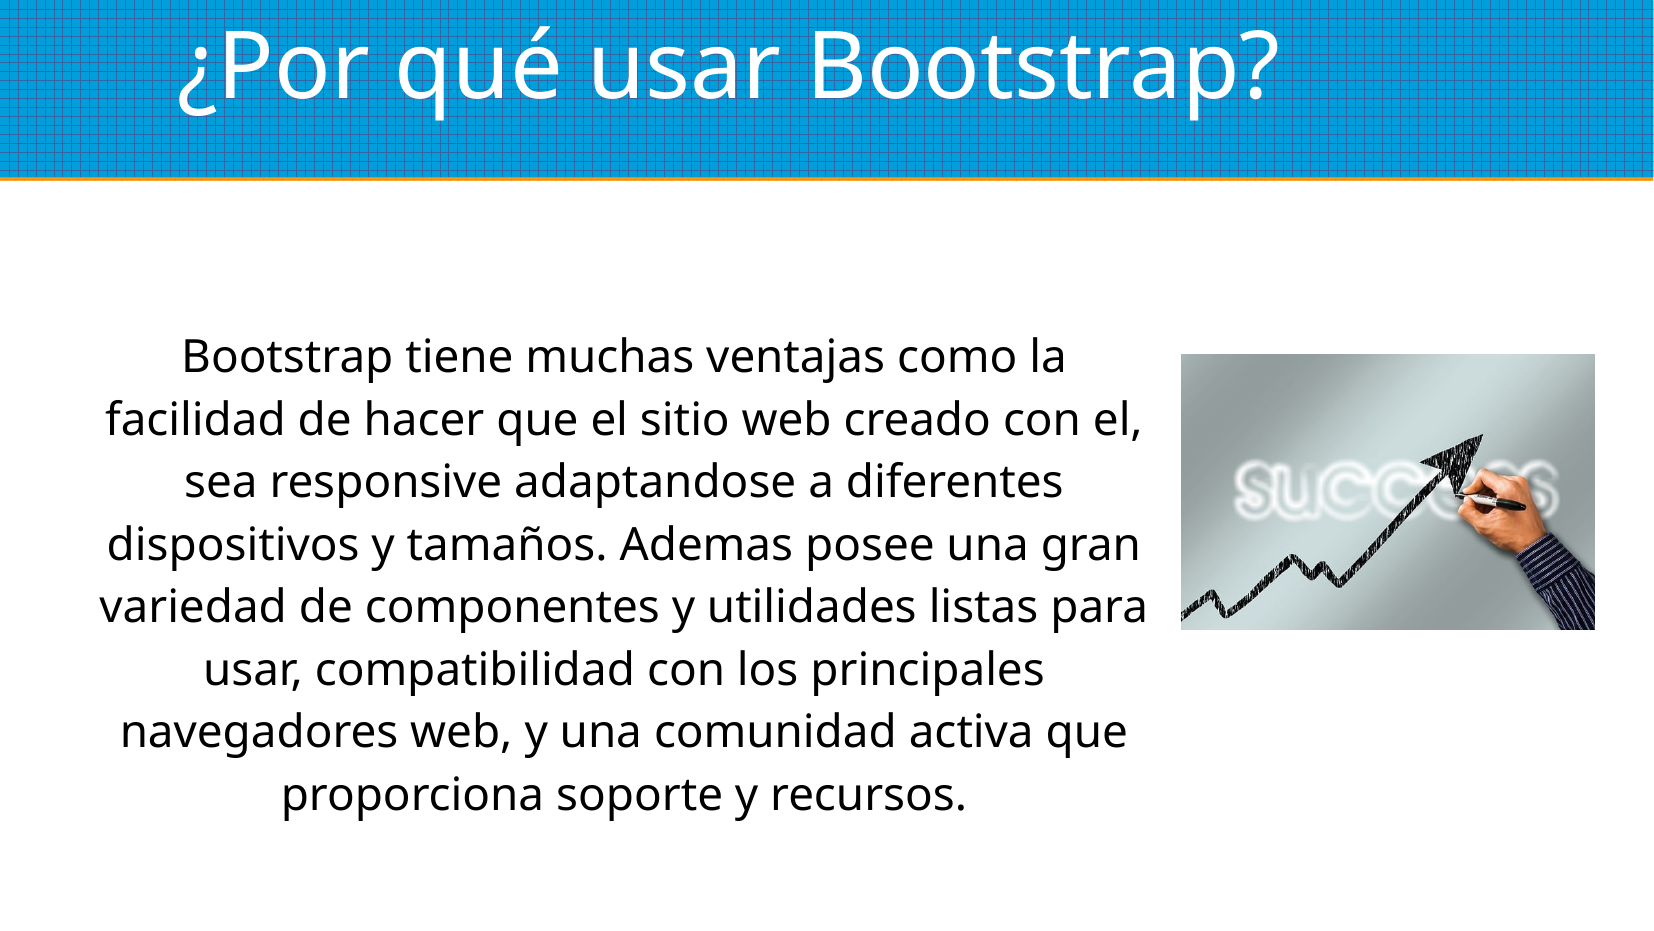

# ¿Por qué usar Bootstrap?
Bootstrap tiene muchas ventajas como la facilidad de hacer que el sitio web creado con el, sea responsive adaptandose a diferentes dispositivos y tamaños. Ademas posee una gran variedad de componentes y utilidades listas para usar, compatibilidad con los principales navegadores web, y una comunidad activa que proporciona soporte y recursos.